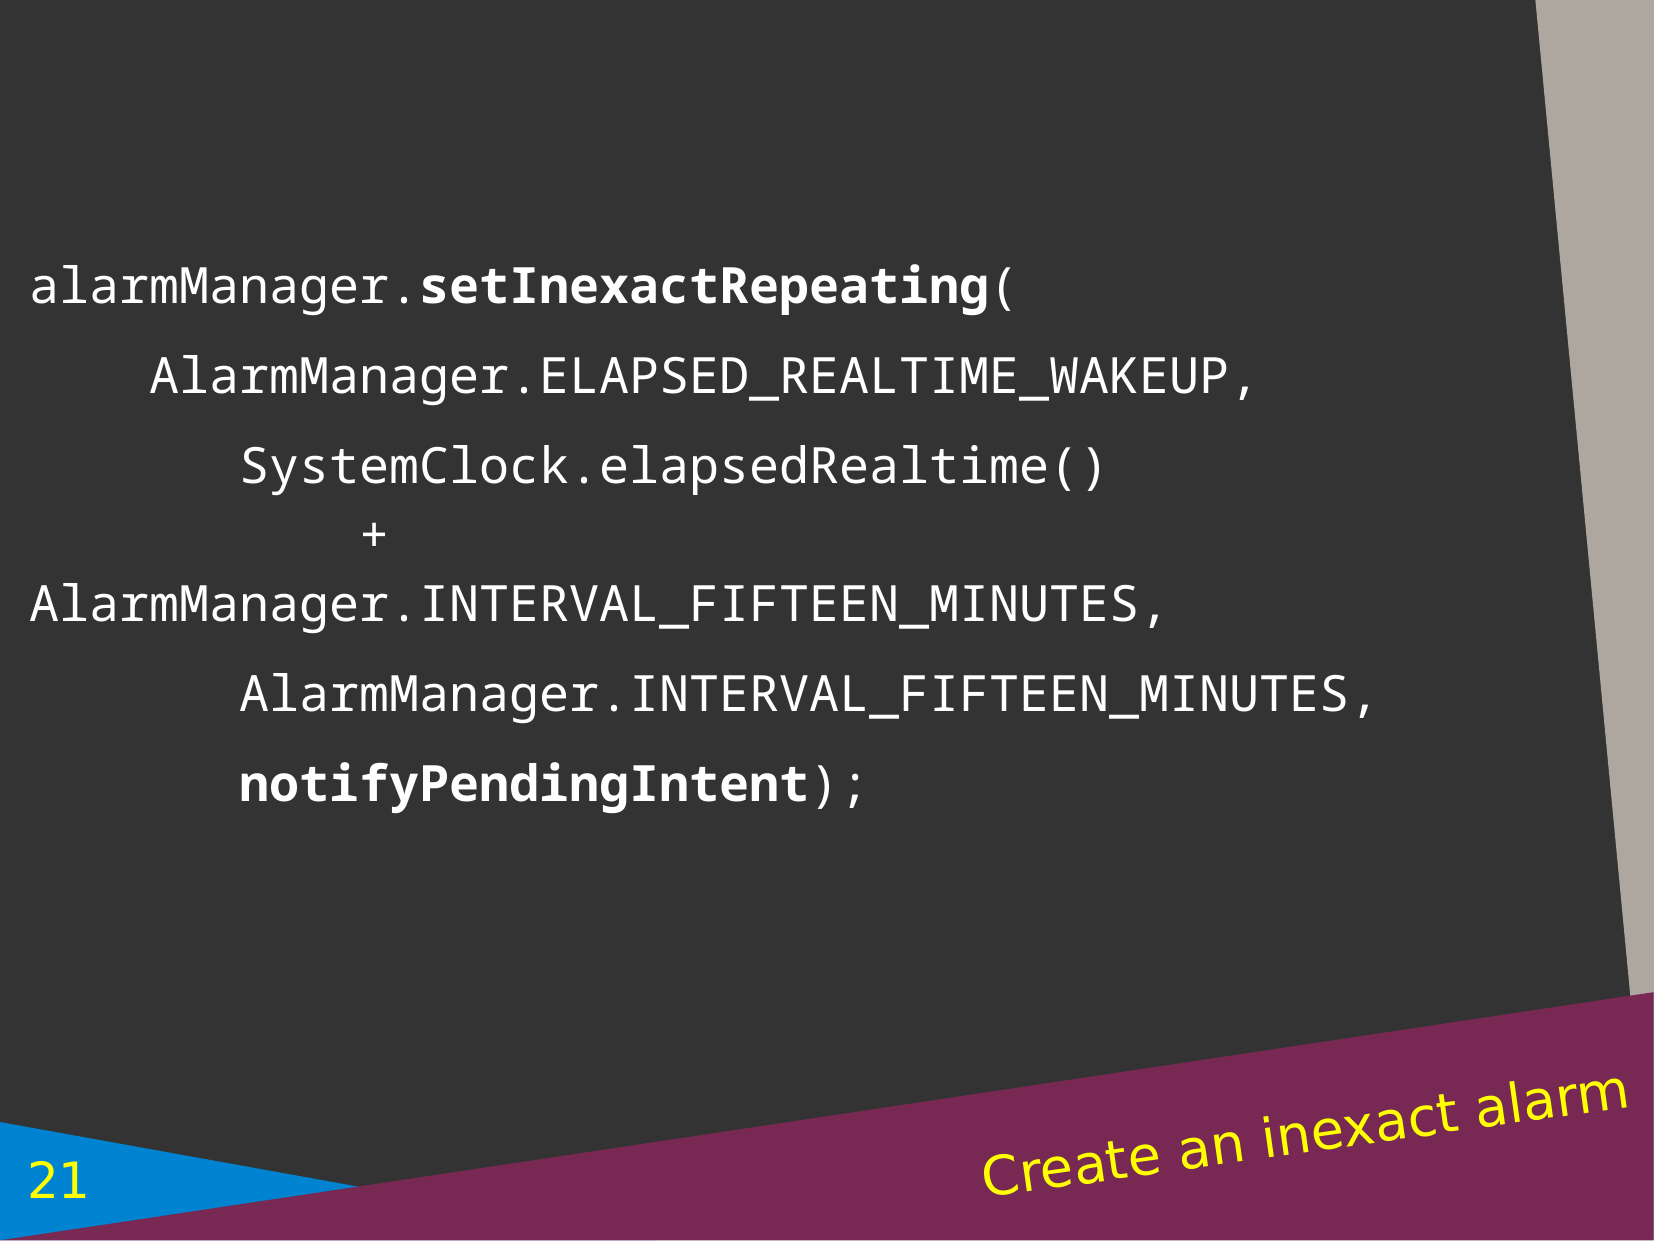

alarmManager.setInexactRepeating(
 AlarmManager.ELAPSED_REALTIME_WAKEUP,
 SystemClock.elapsedRealtime()
 + AlarmManager.INTERVAL_FIFTEEN_MINUTES,
 AlarmManager.INTERVAL_FIFTEEN_MINUTES,
 notifyPendingIntent);
# Create an inexact alarm
21